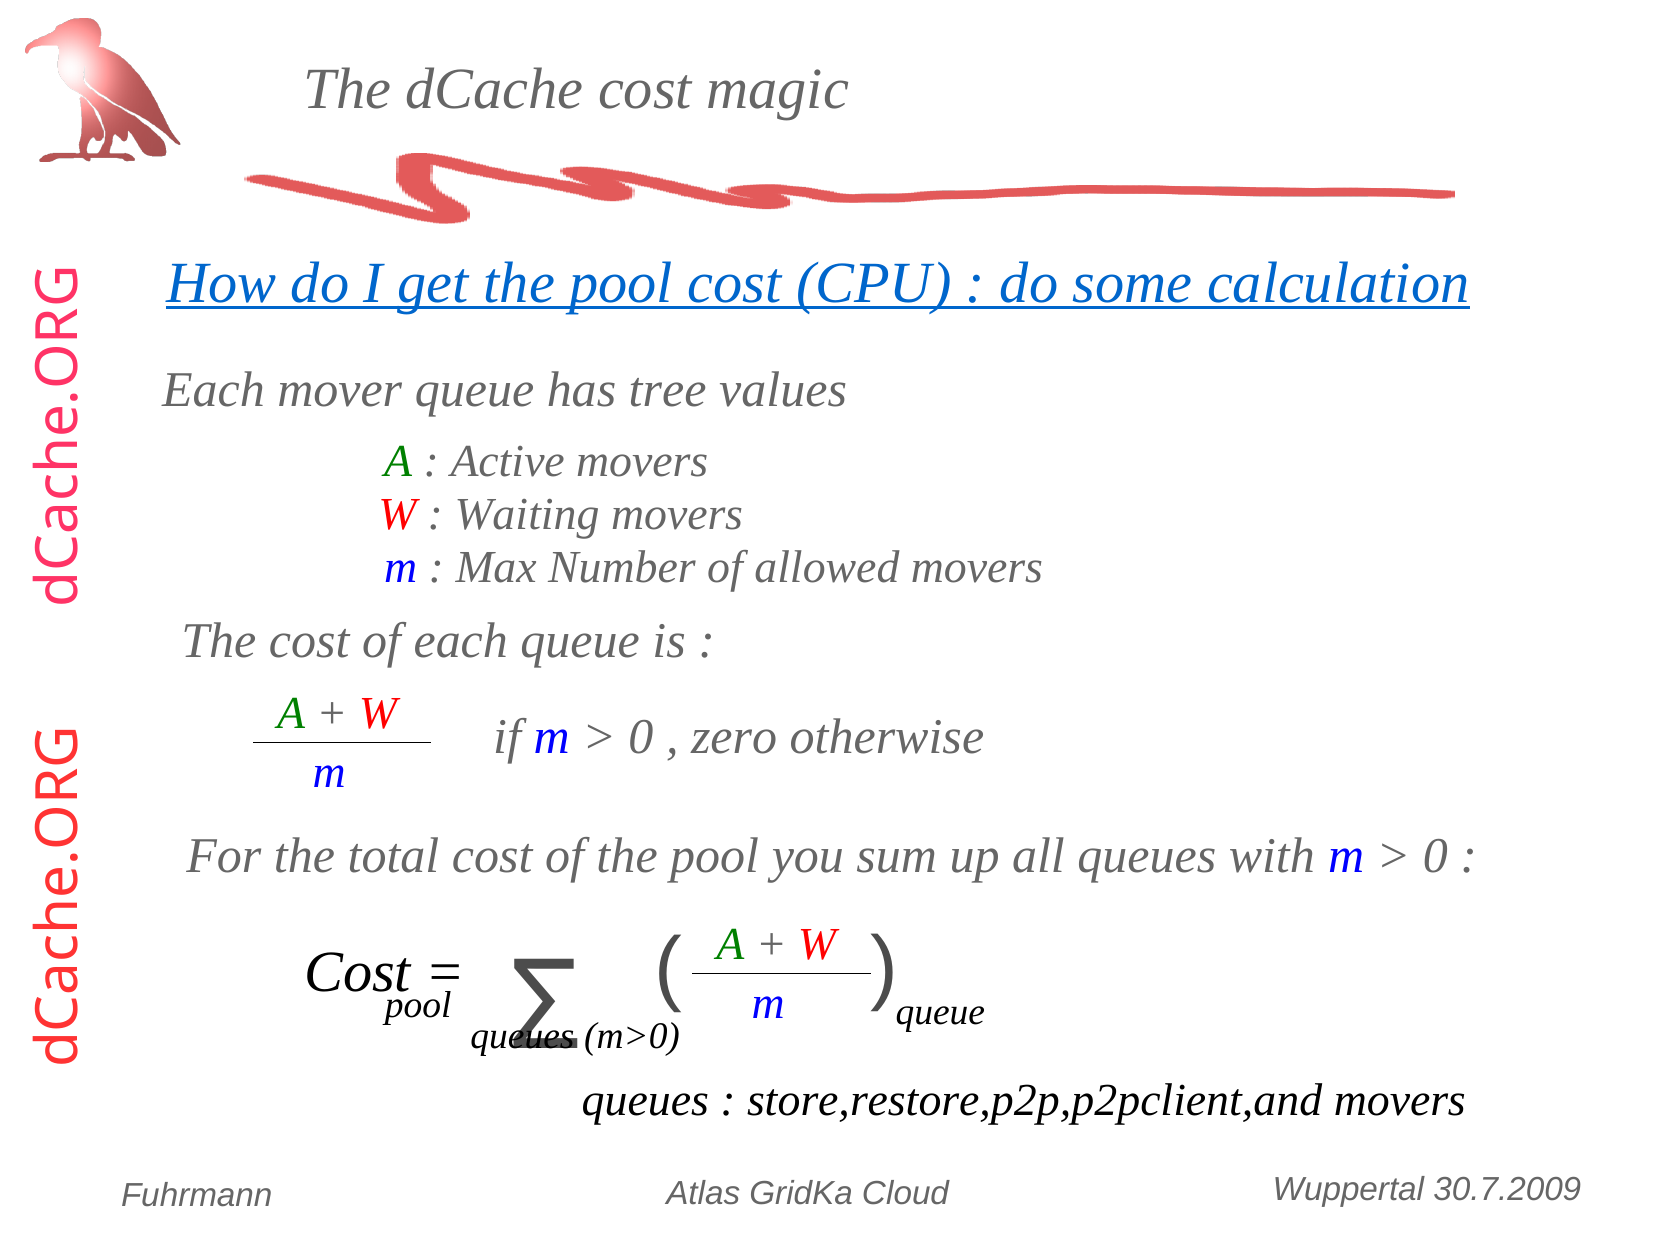

The dCache cost magic
How do I get the pool cost (CPU) : do some calculation
Each mover queue has tree values
A : Active movers
W : Waiting movers
m : Max Number of allowed movers
The cost of each queue is :
A + W
m
if m > 0 , zero otherwise
For the total cost of the pool you sum up all queues with m > 0 :
Ʃ
A + W
m
)
(
Cost =
pool
queue
queues (m>0)
queues : store,restore,p2p,p2pclient,and movers